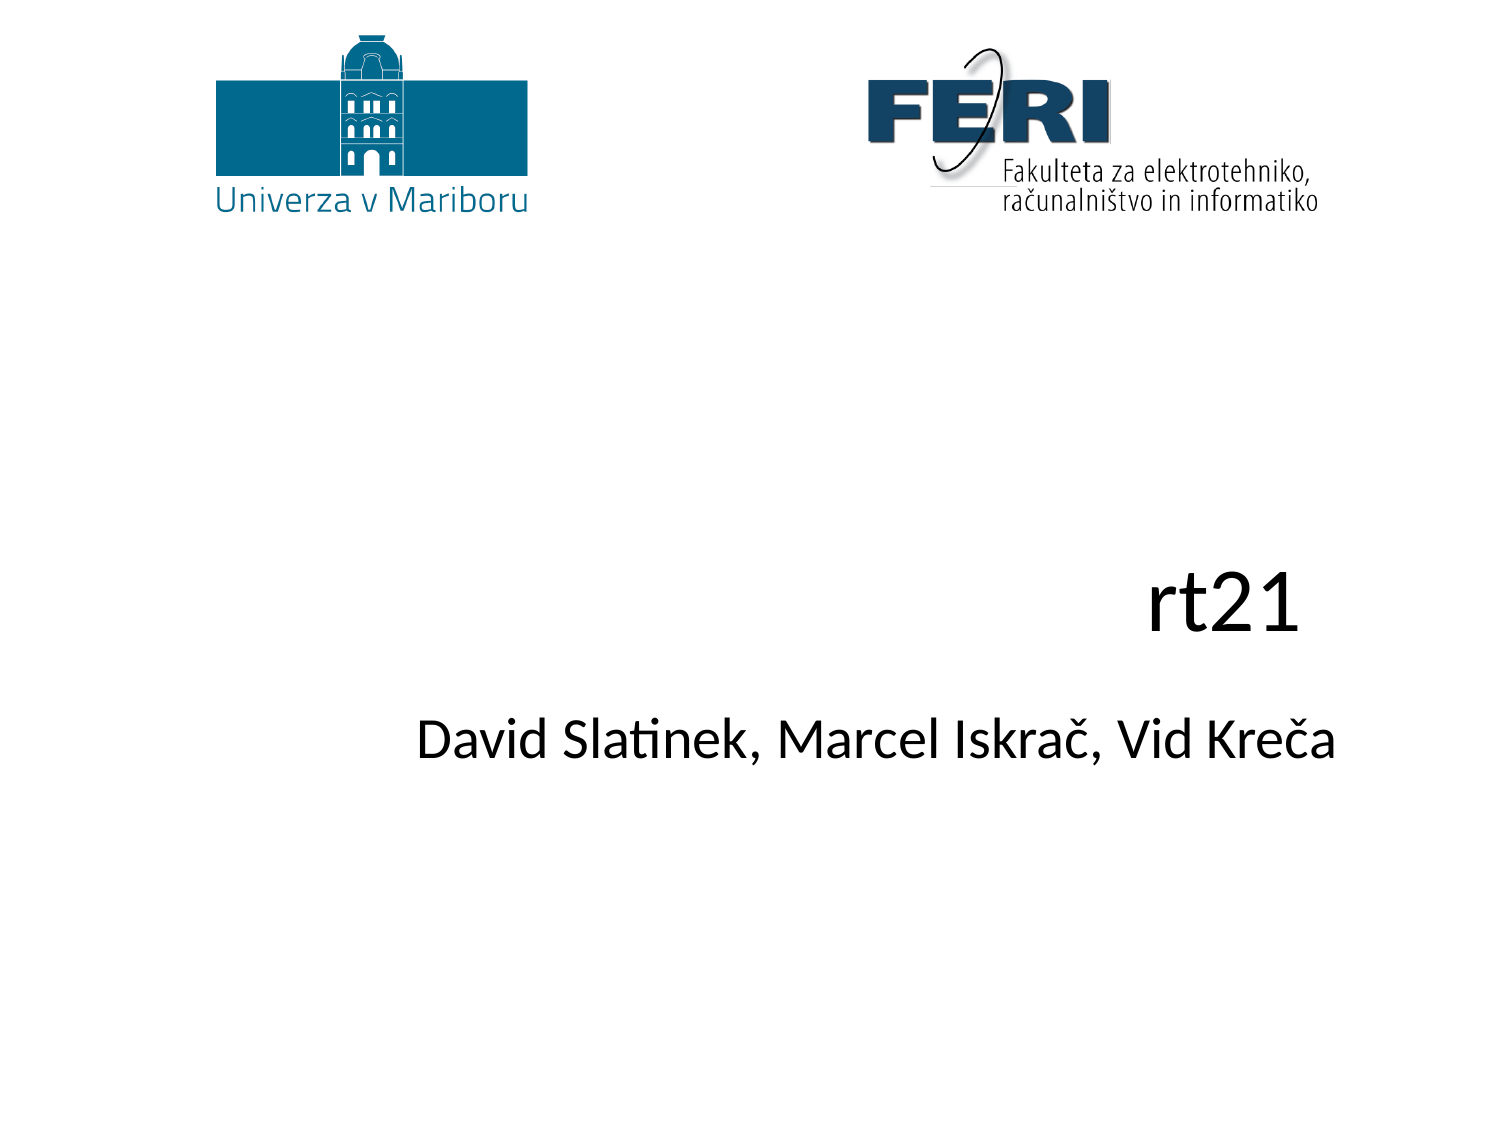

# rt21
David Slatinek, Marcel Iskrač, Vid Kreča